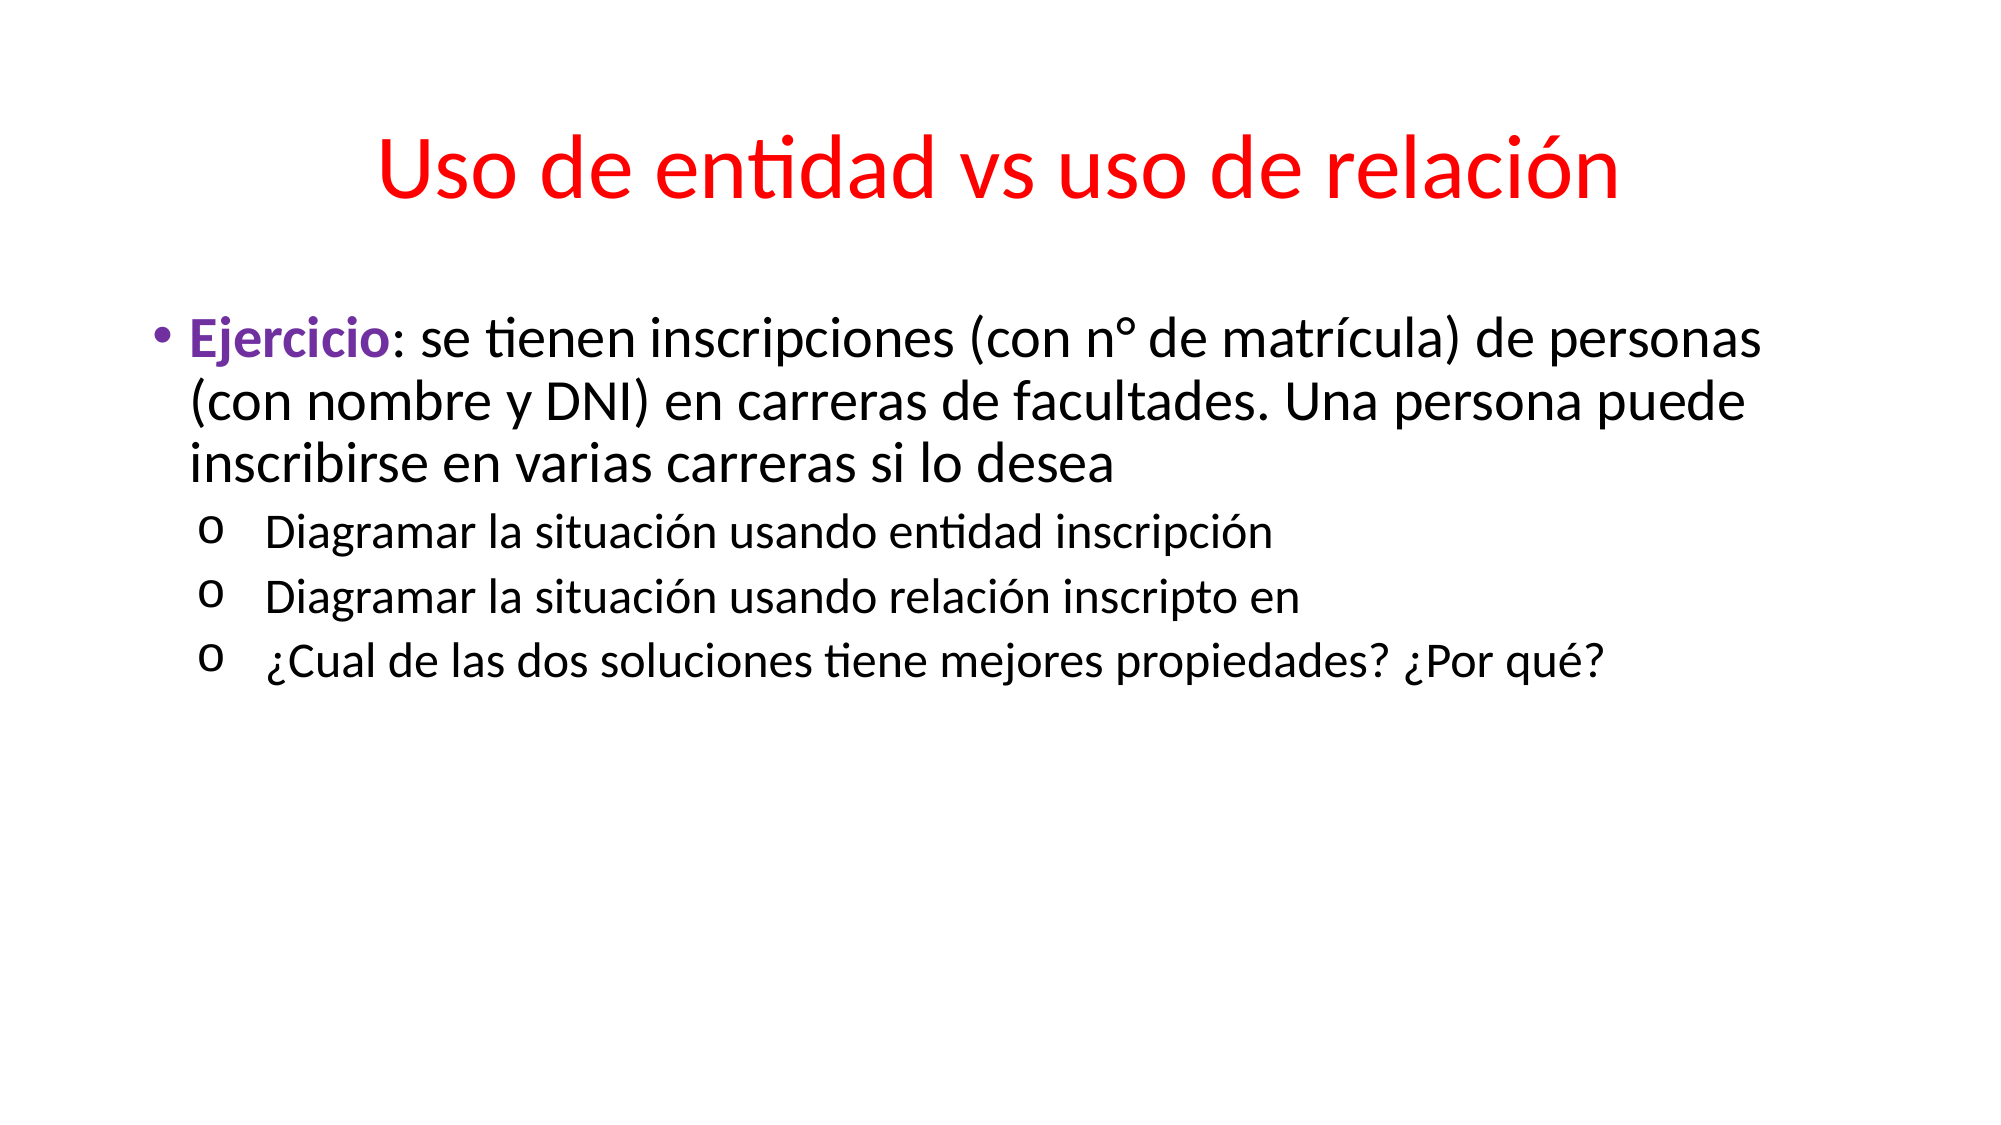

# Uso de entidad vs uso de relación
Ejercicio: se tienen inscripciones (con n° de matrícula) de personas (con nombre y DNI) en carreras de facultades. Una persona puede inscribirse en varias carreras si lo desea
Diagramar la situación usando entidad inscripción
Diagramar la situación usando relación inscripto en
¿Cual de las dos soluciones tiene mejores propiedades? ¿Por qué?